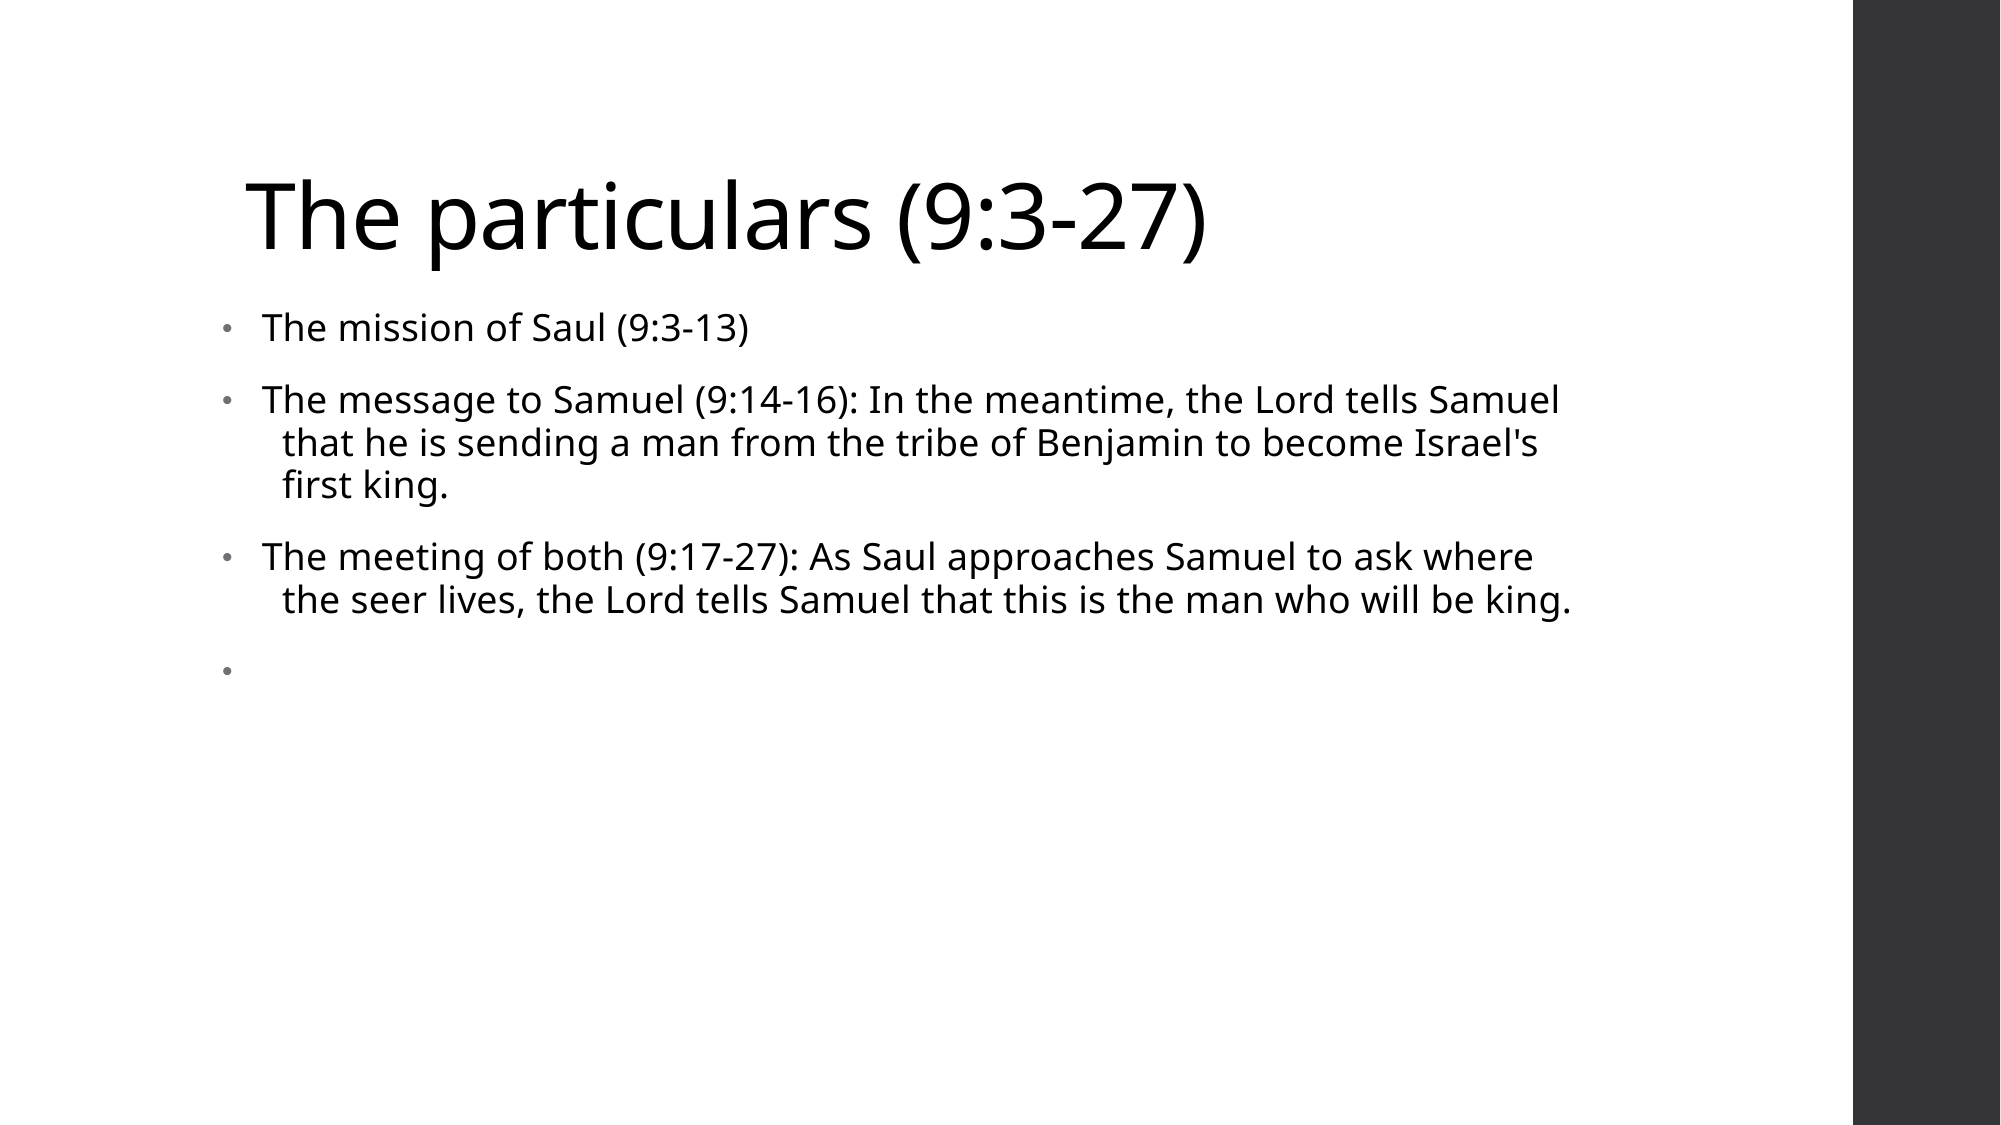

# The particulars (9:3-27)
 The mission of Saul (9:3-13)
 The message to Samuel (9:14-16): In the meantime, the Lord tells Samuel that he is sending a man from the tribe of Benjamin to become Israel's first king.
 The meeting of both (9:17-27): As Saul approaches Samuel to ask where the seer lives, the Lord tells Samuel that this is the man who will be king.